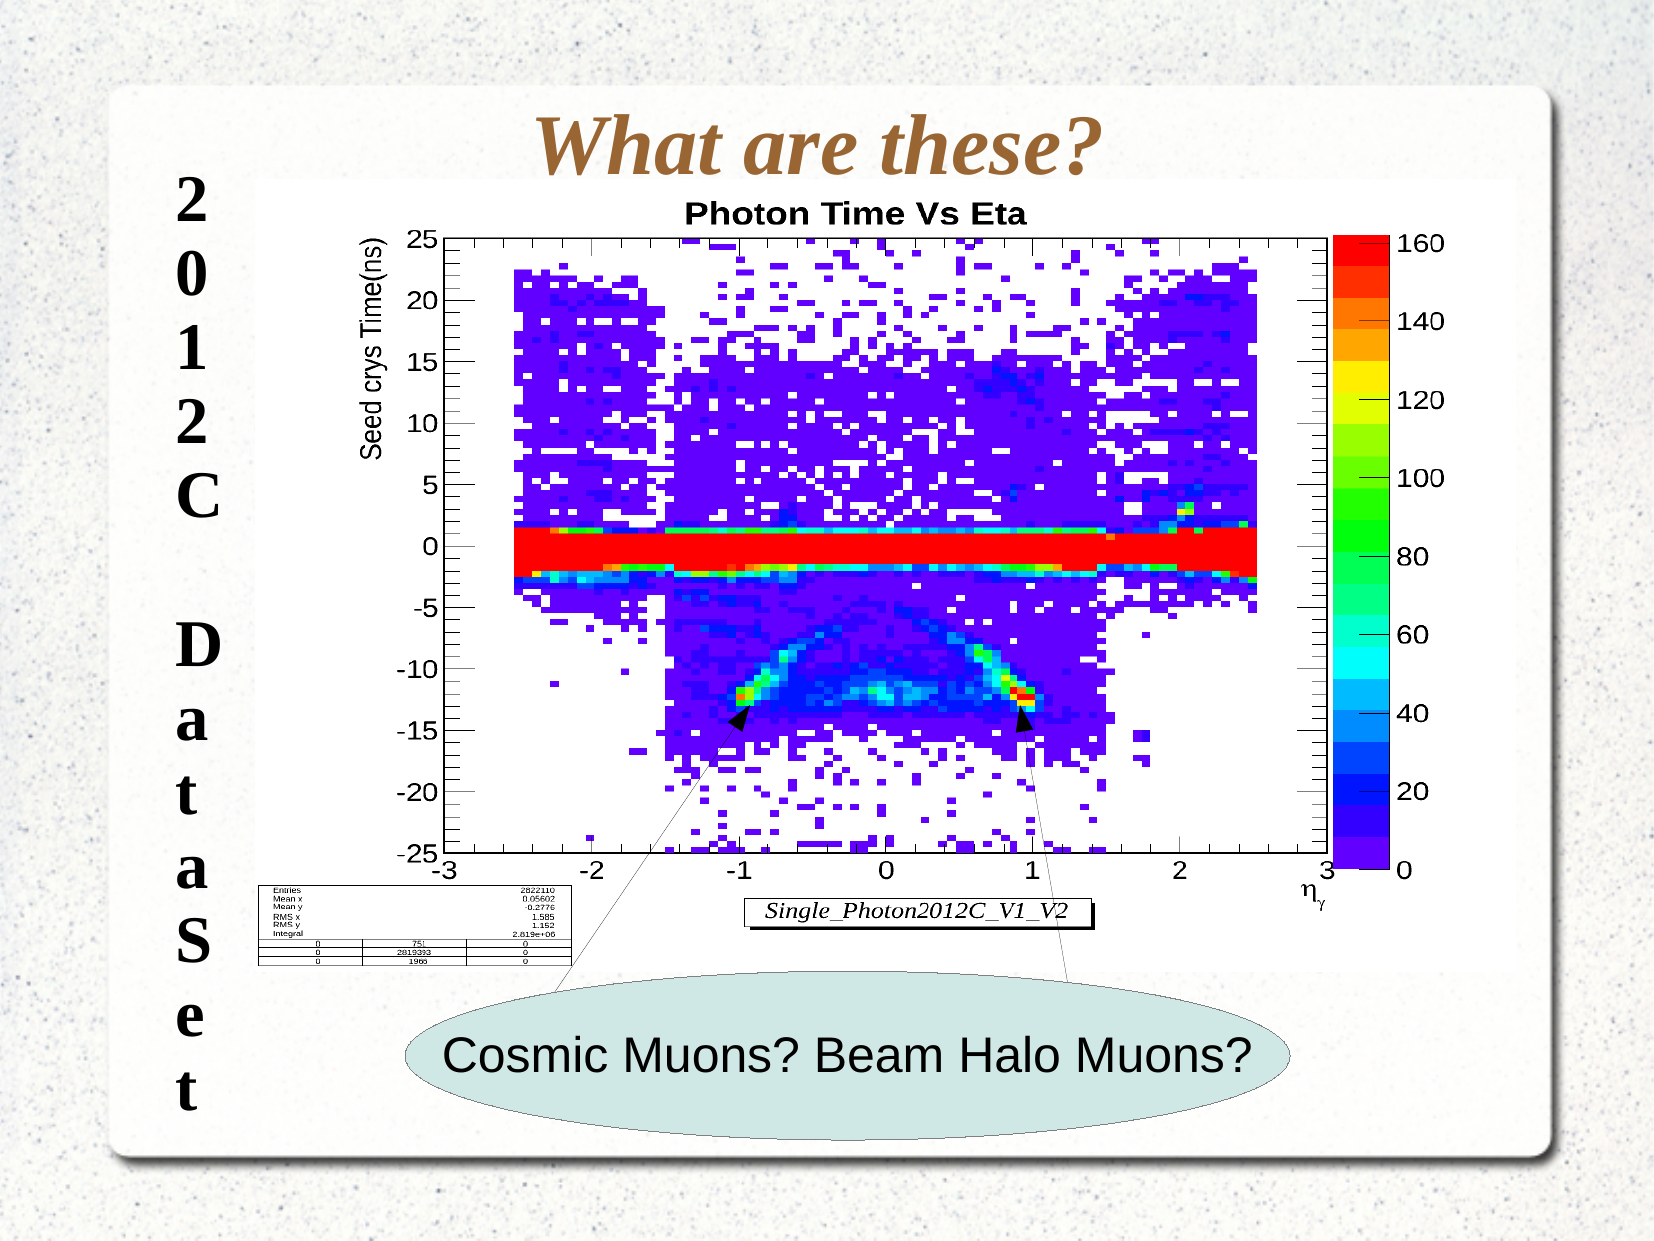

# What are these?
2012C DataSet
Cosmic Muons? Beam Halo Muons?